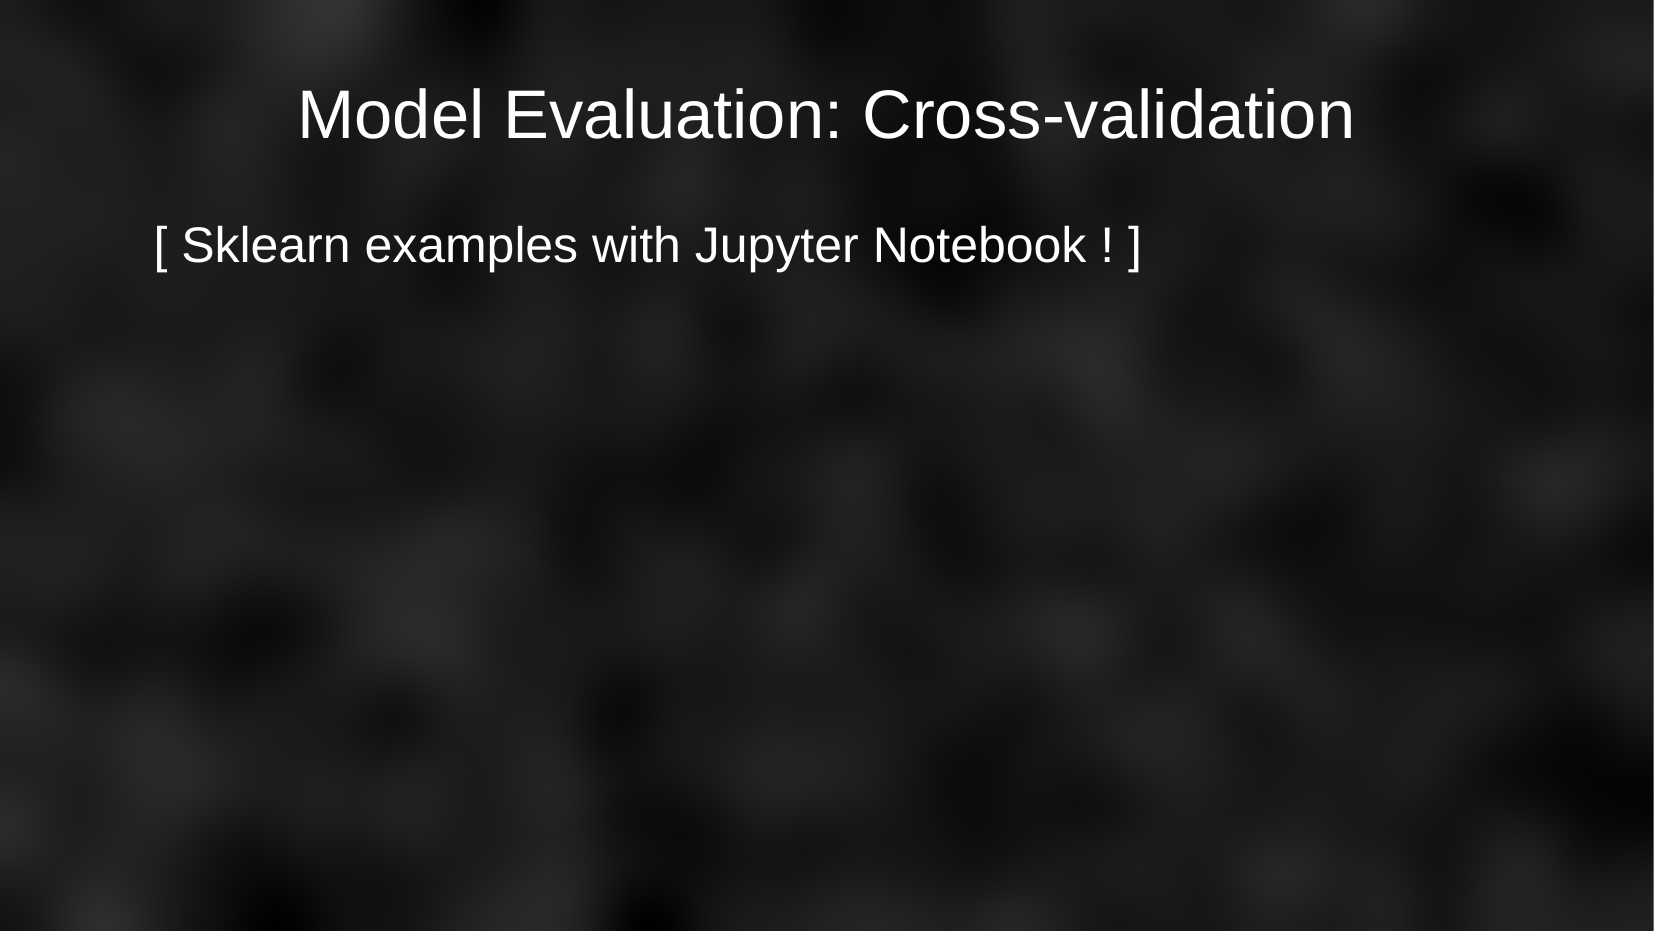

# Model Evaluation: Cross-validation
[ Sklearn examples with Jupyter Notebook ! ]